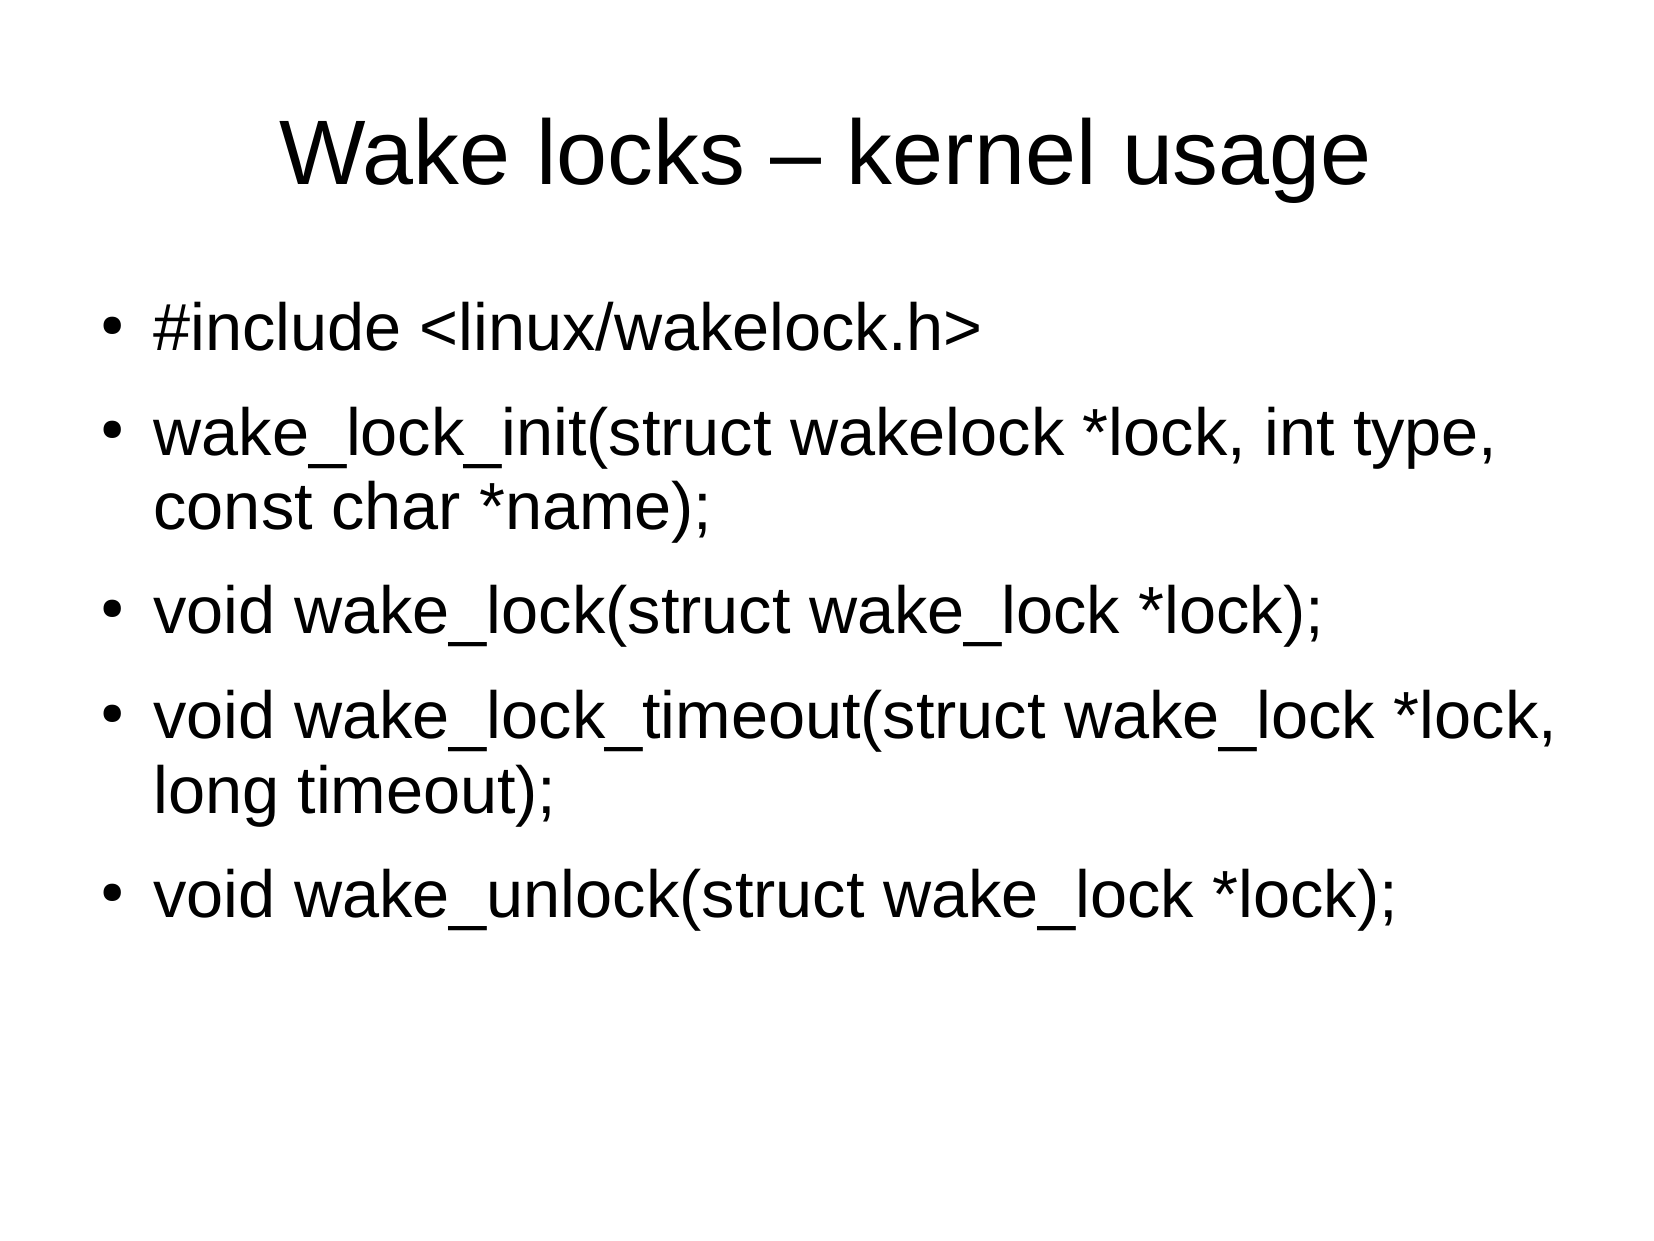

# Wake locks – kernel usage
#include <linux/wakelock.h>
wake_lock_init(struct wakelock *lock, int type, const char *name);
void wake_lock(struct wake_lock *lock);
void wake_lock_timeout(struct wake_lock *lock, long timeout);
void wake_unlock(struct wake_lock *lock);